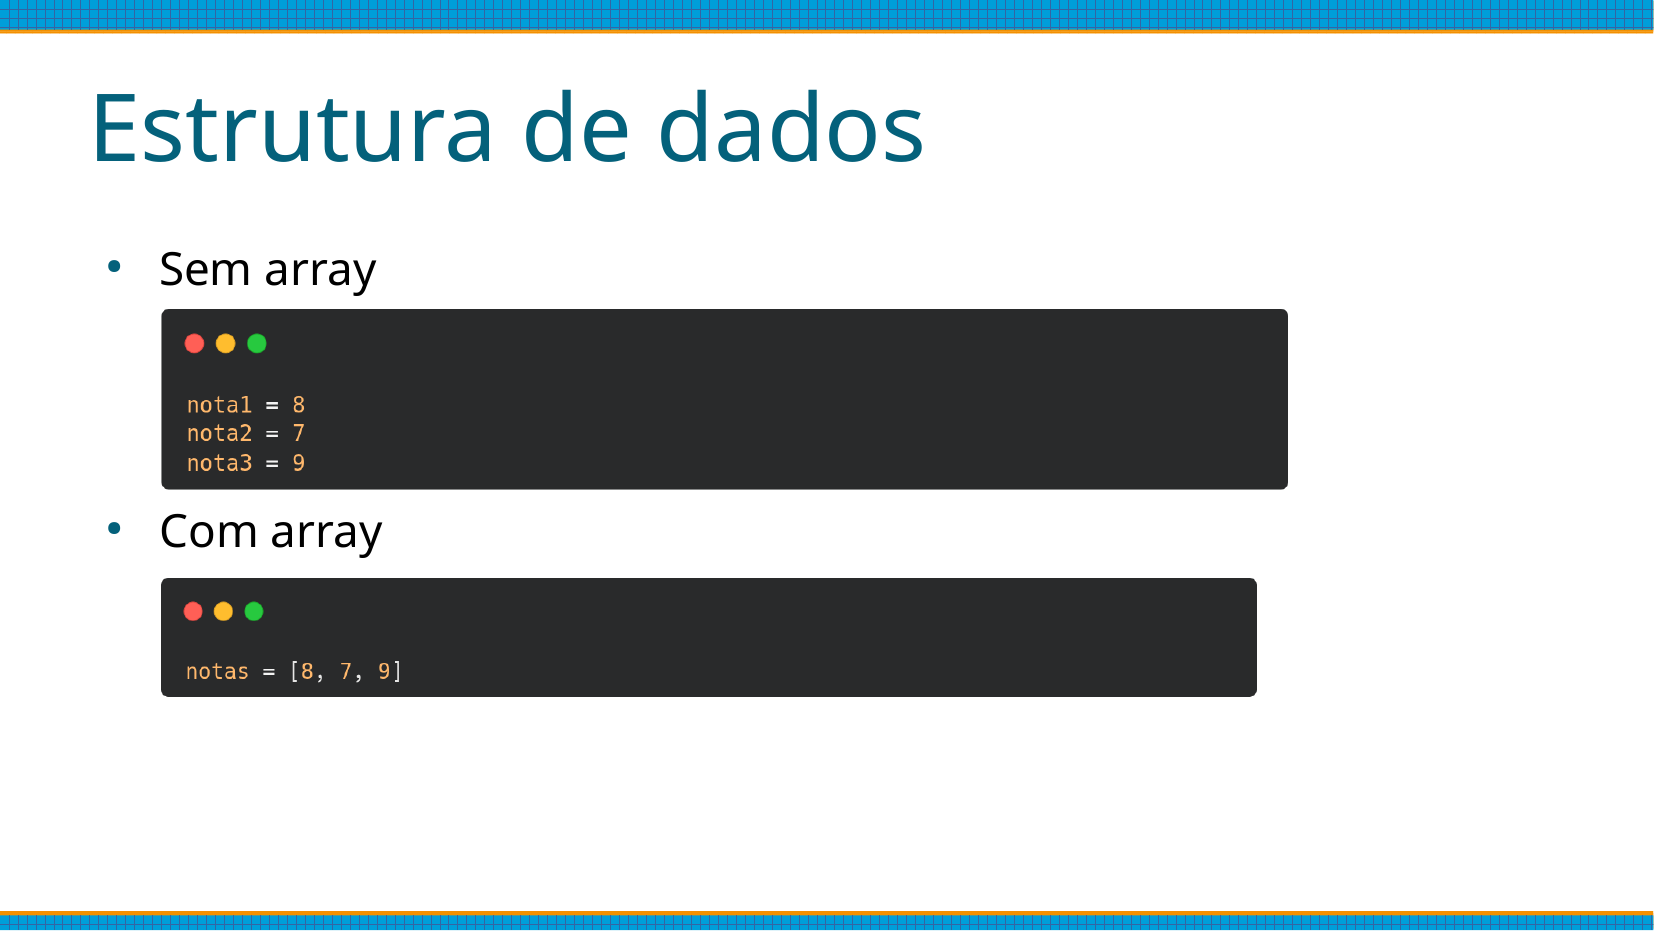

# Estrutura de dados
Sem array
Com array